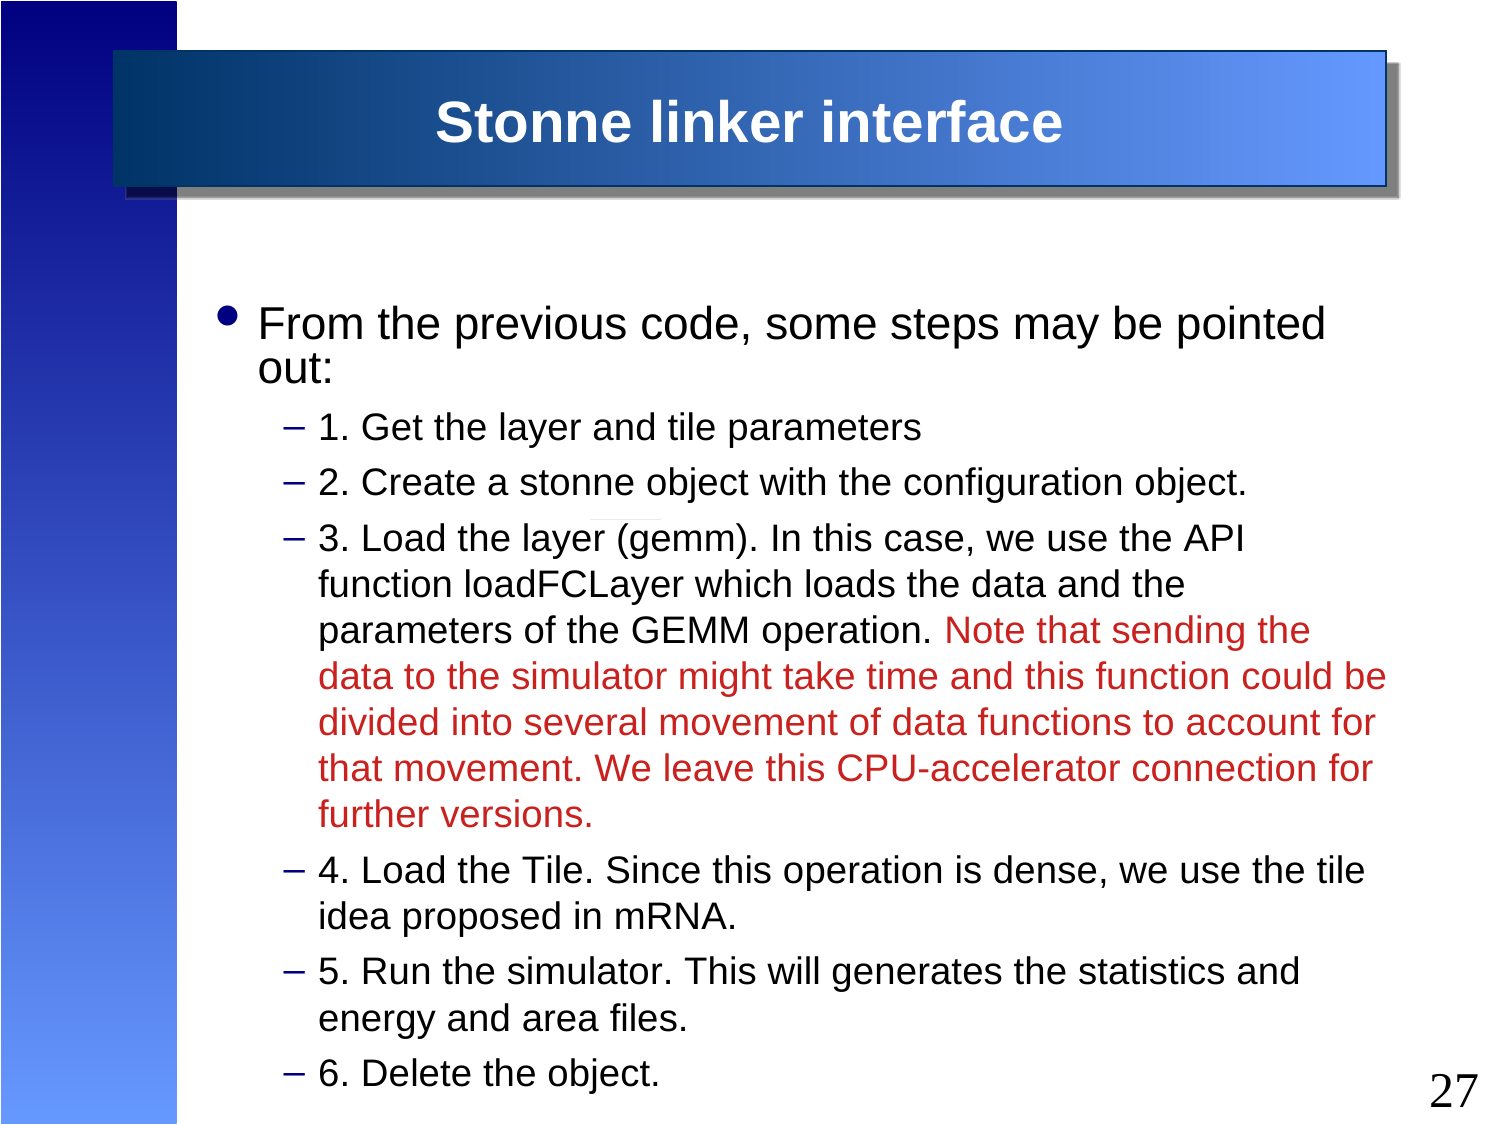

# Stonne linker interface
From the previous code, some steps may be pointed out:
1. Get the layer and tile parameters
2. Create a stonne object with the configuration object.
3. Load the layer (gemm). In this case, we use the API function loadFCLayer which loads the data and the parameters of the GEMM operation. Note that sending the data to the simulator might take time and this function could be divided into several movement of data functions to account for that movement. We leave this CPU-accelerator connection for further versions.
4. Load the Tile. Since this operation is dense, we use the tile idea proposed in mRNA.
5. Run the simulator. This will generates the statistics and energy and area files.
6. Delete the object.